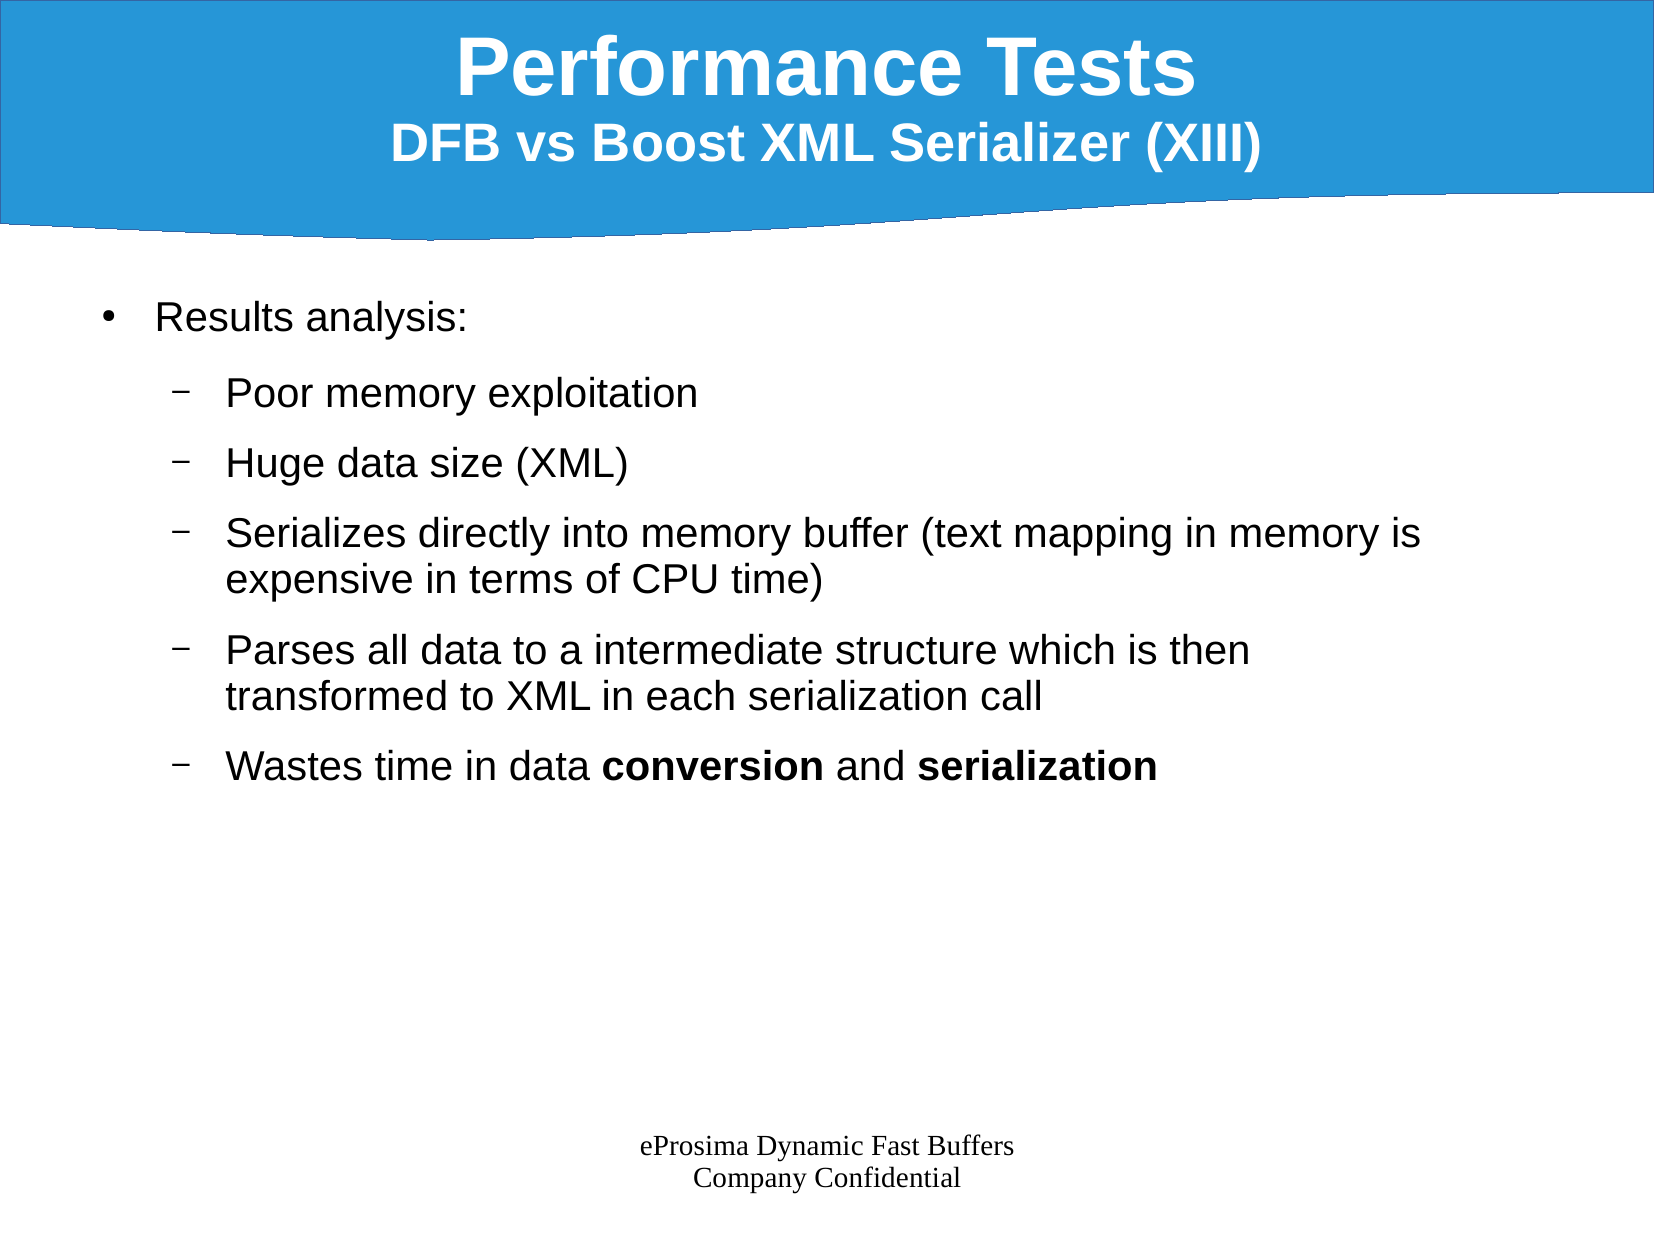

Performance Tests
DFB vs Boost XML Serializer (XIII)
# Results analysis:
Poor memory exploitation
Huge data size (XML)
Serializes directly into memory buffer (text mapping in memory is expensive in terms of CPU time)
Parses all data to a intermediate structure which is then transformed to XML in each serialization call
Wastes time in data conversion and serialization
eProsima Dynamic Fast Buffers